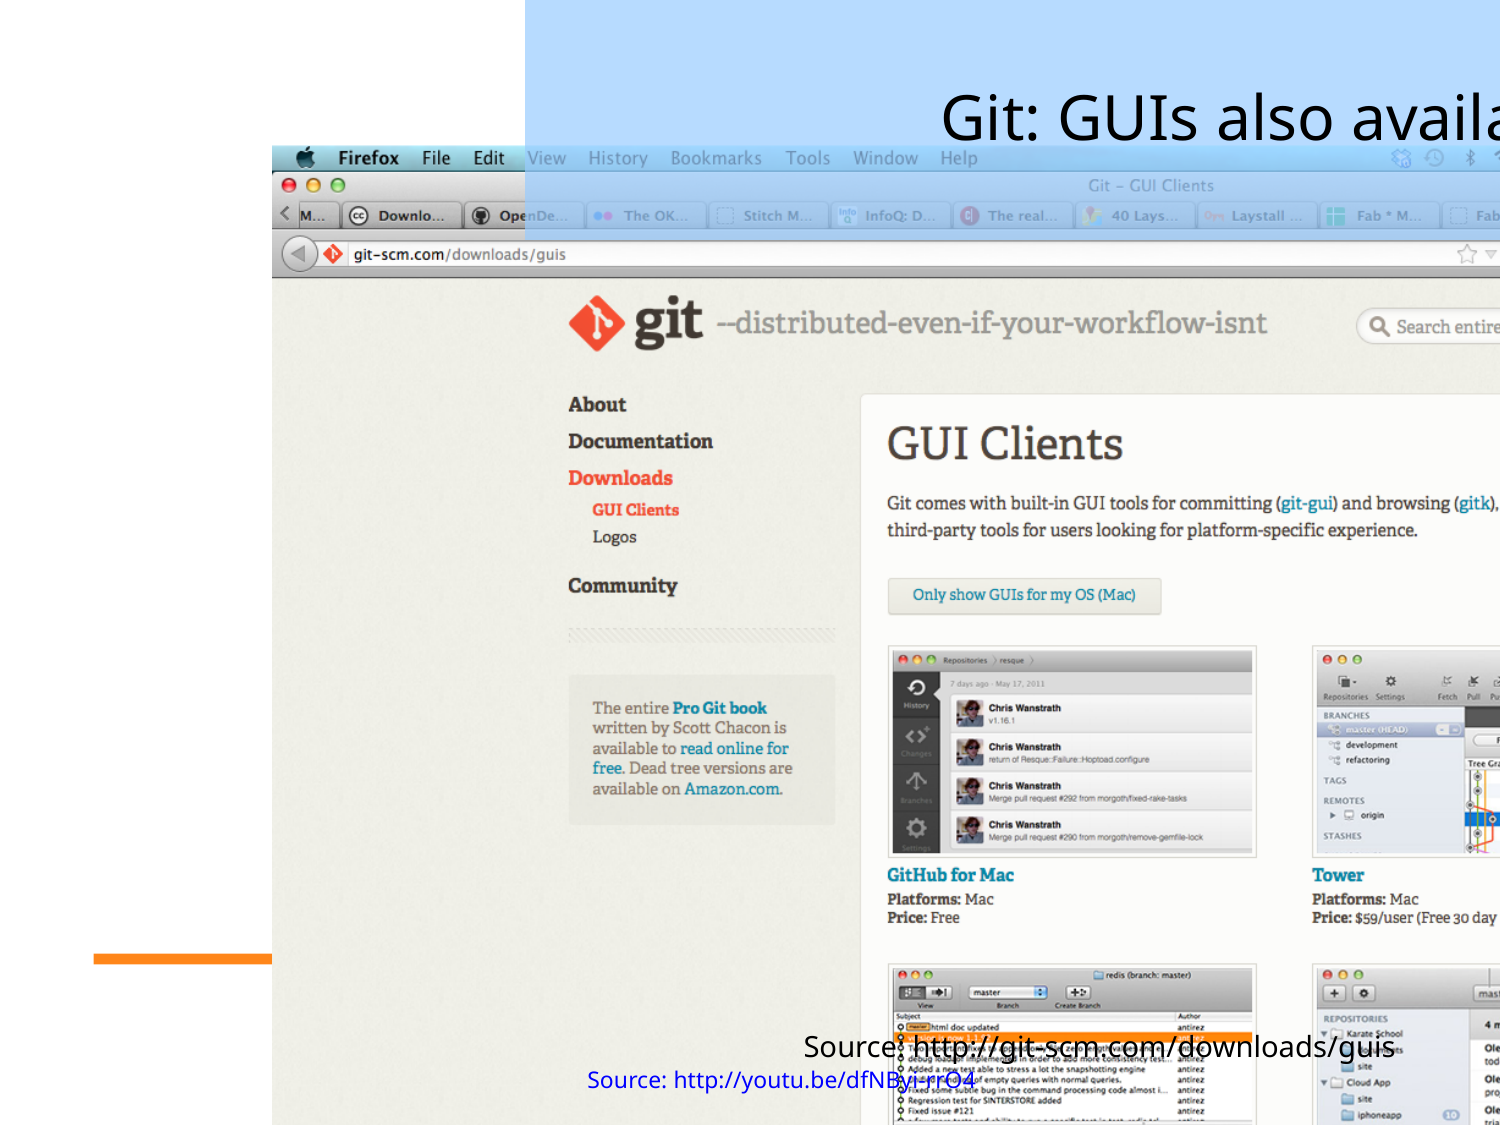

# Git: GUIs also available
Source: http://git-scm.com/downloads/guis
Source: http://youtu.be/dfNByi-rrO4